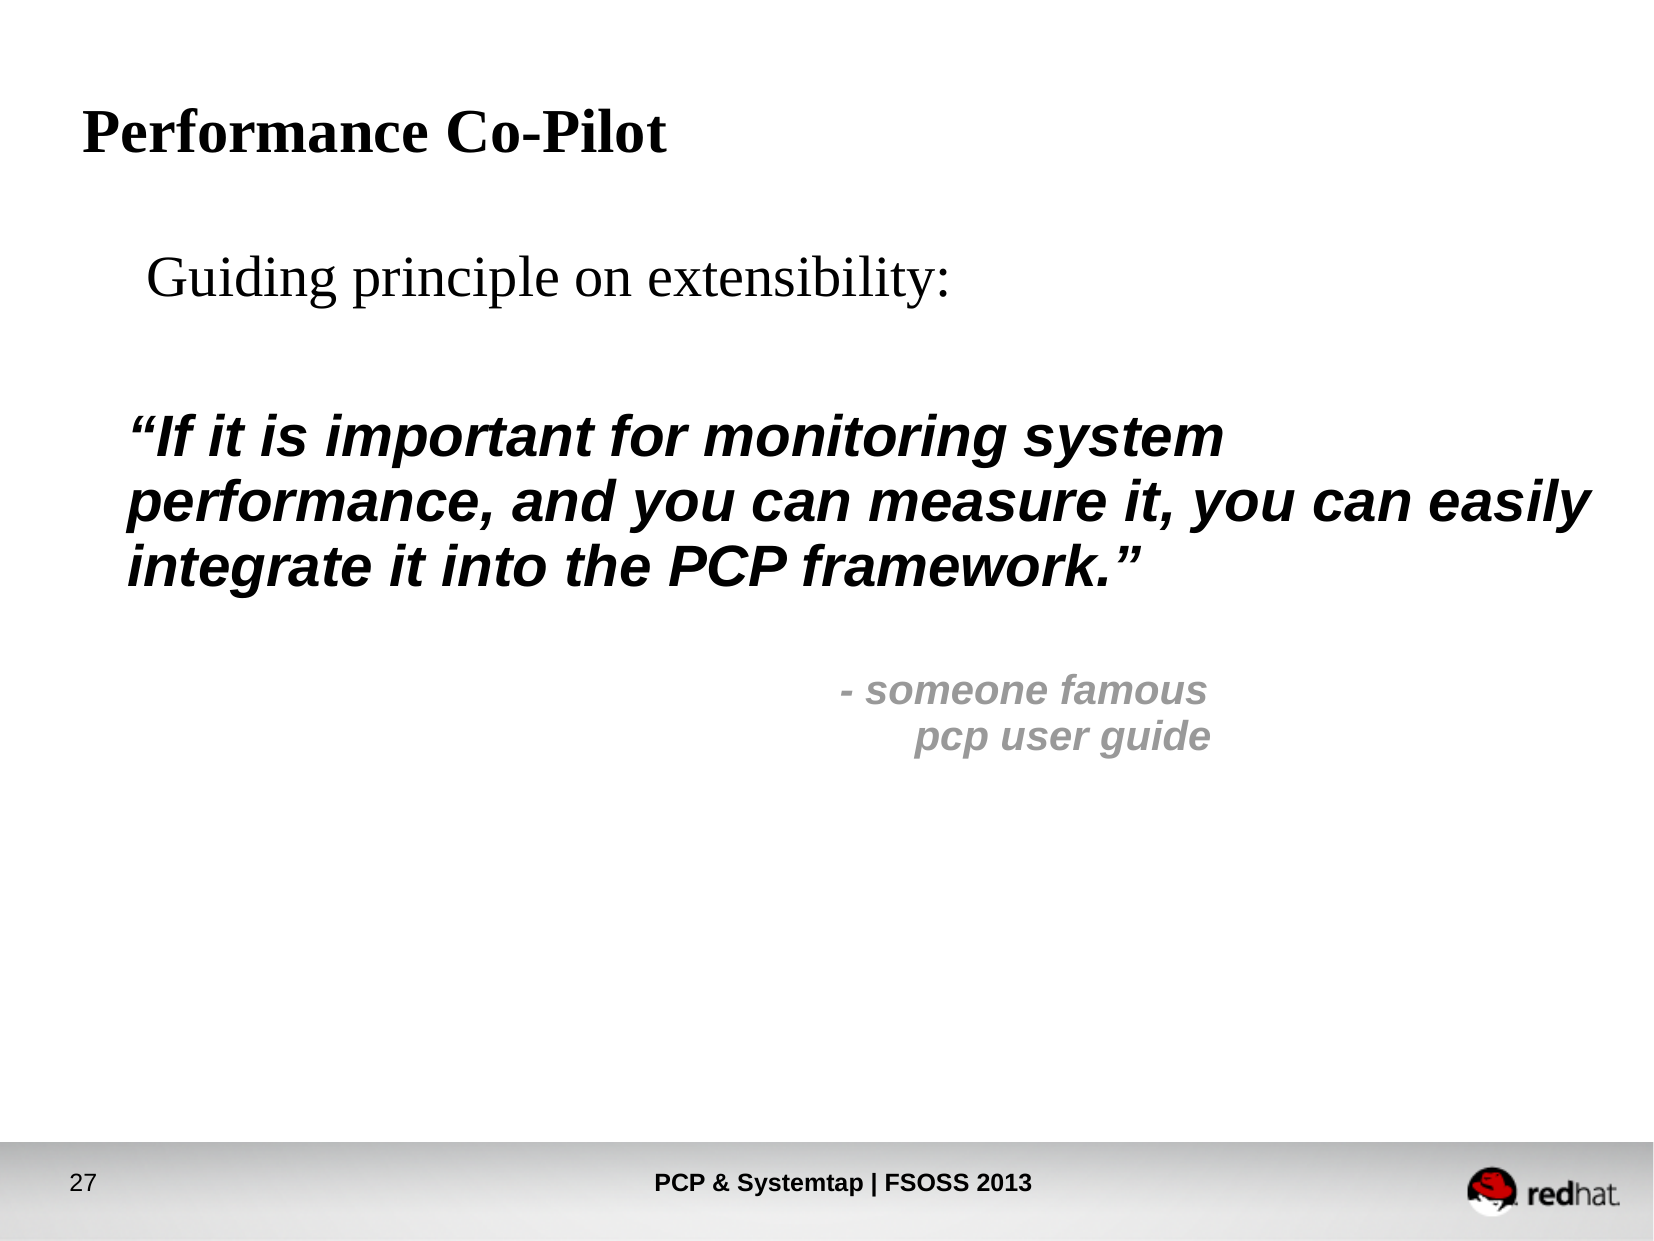

# Performance Co-Pilot
Guiding principle on extensibility:
“If it is important for monitoring system
performance, and you can measure it, you can easily
integrate it into the PCP framework.”
- someone famous
	pcp user guide